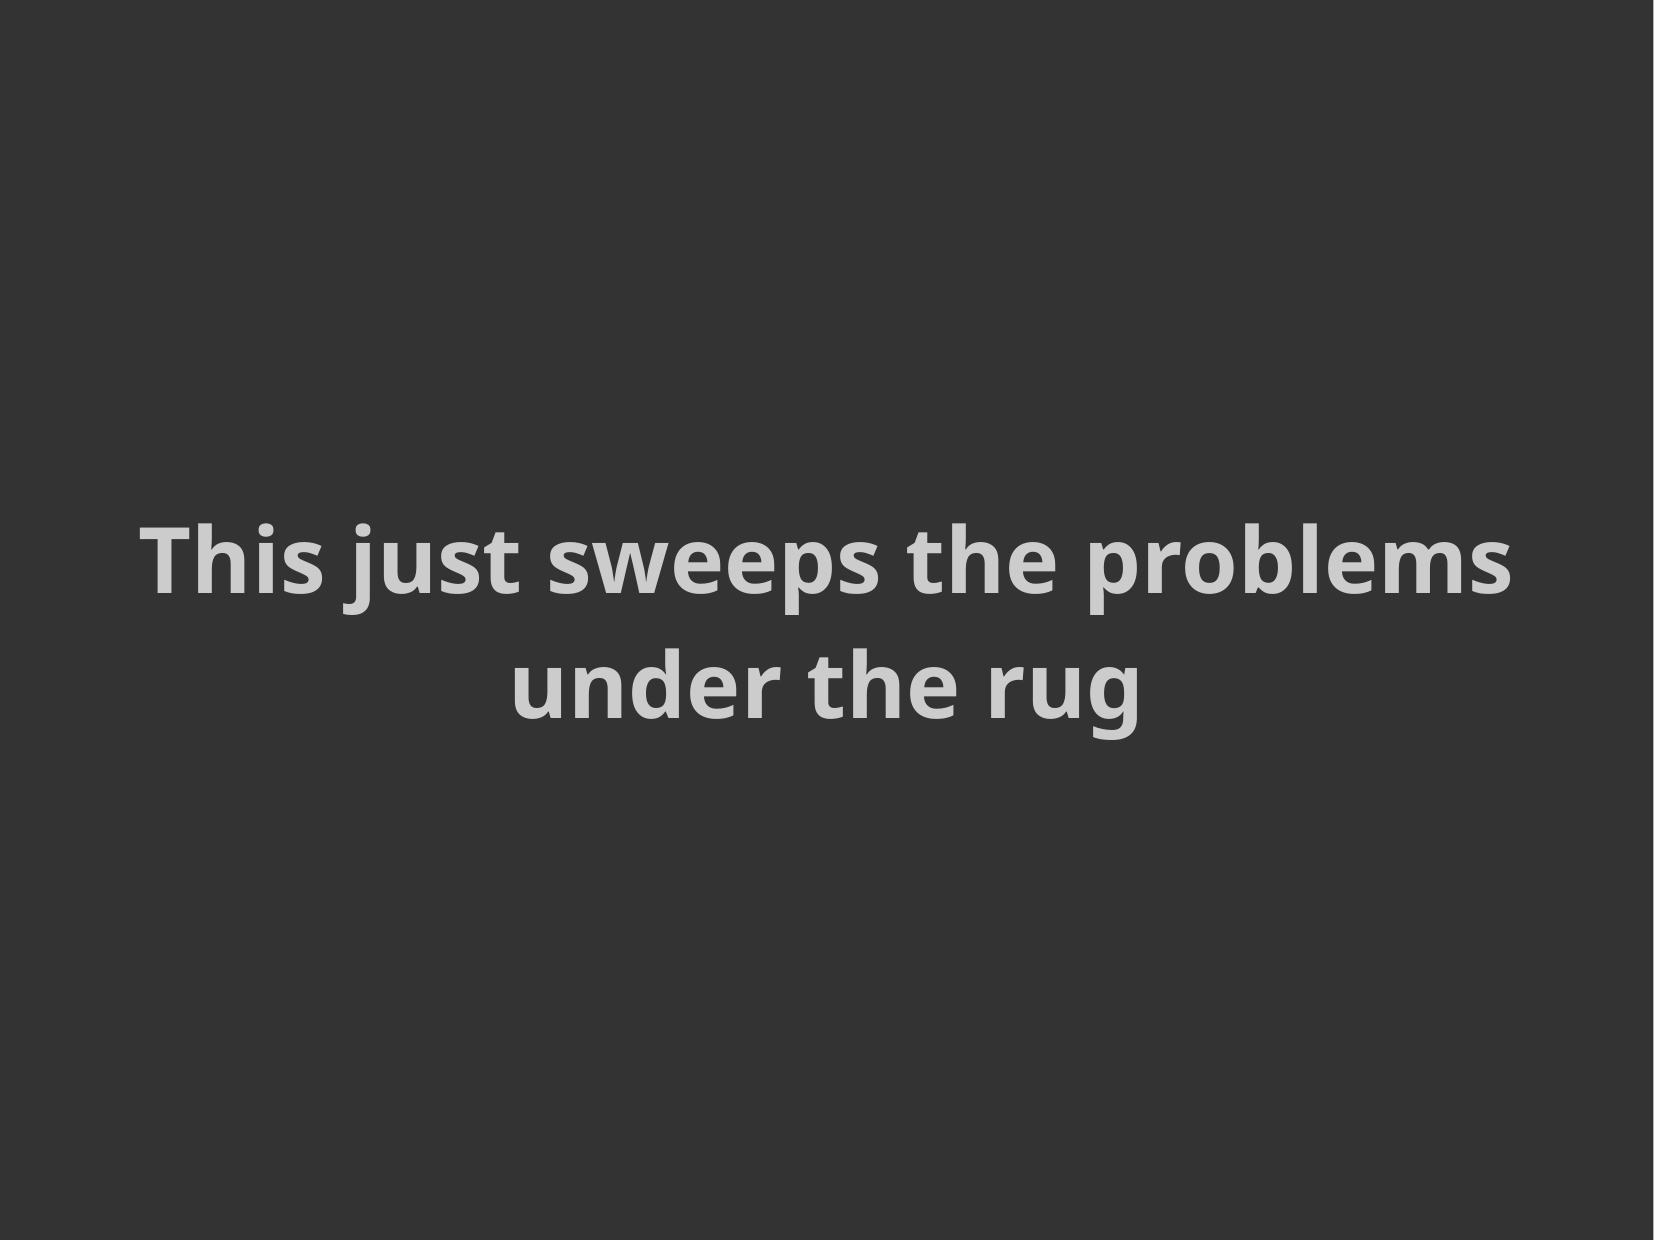

# This just sweeps the problems under the rug